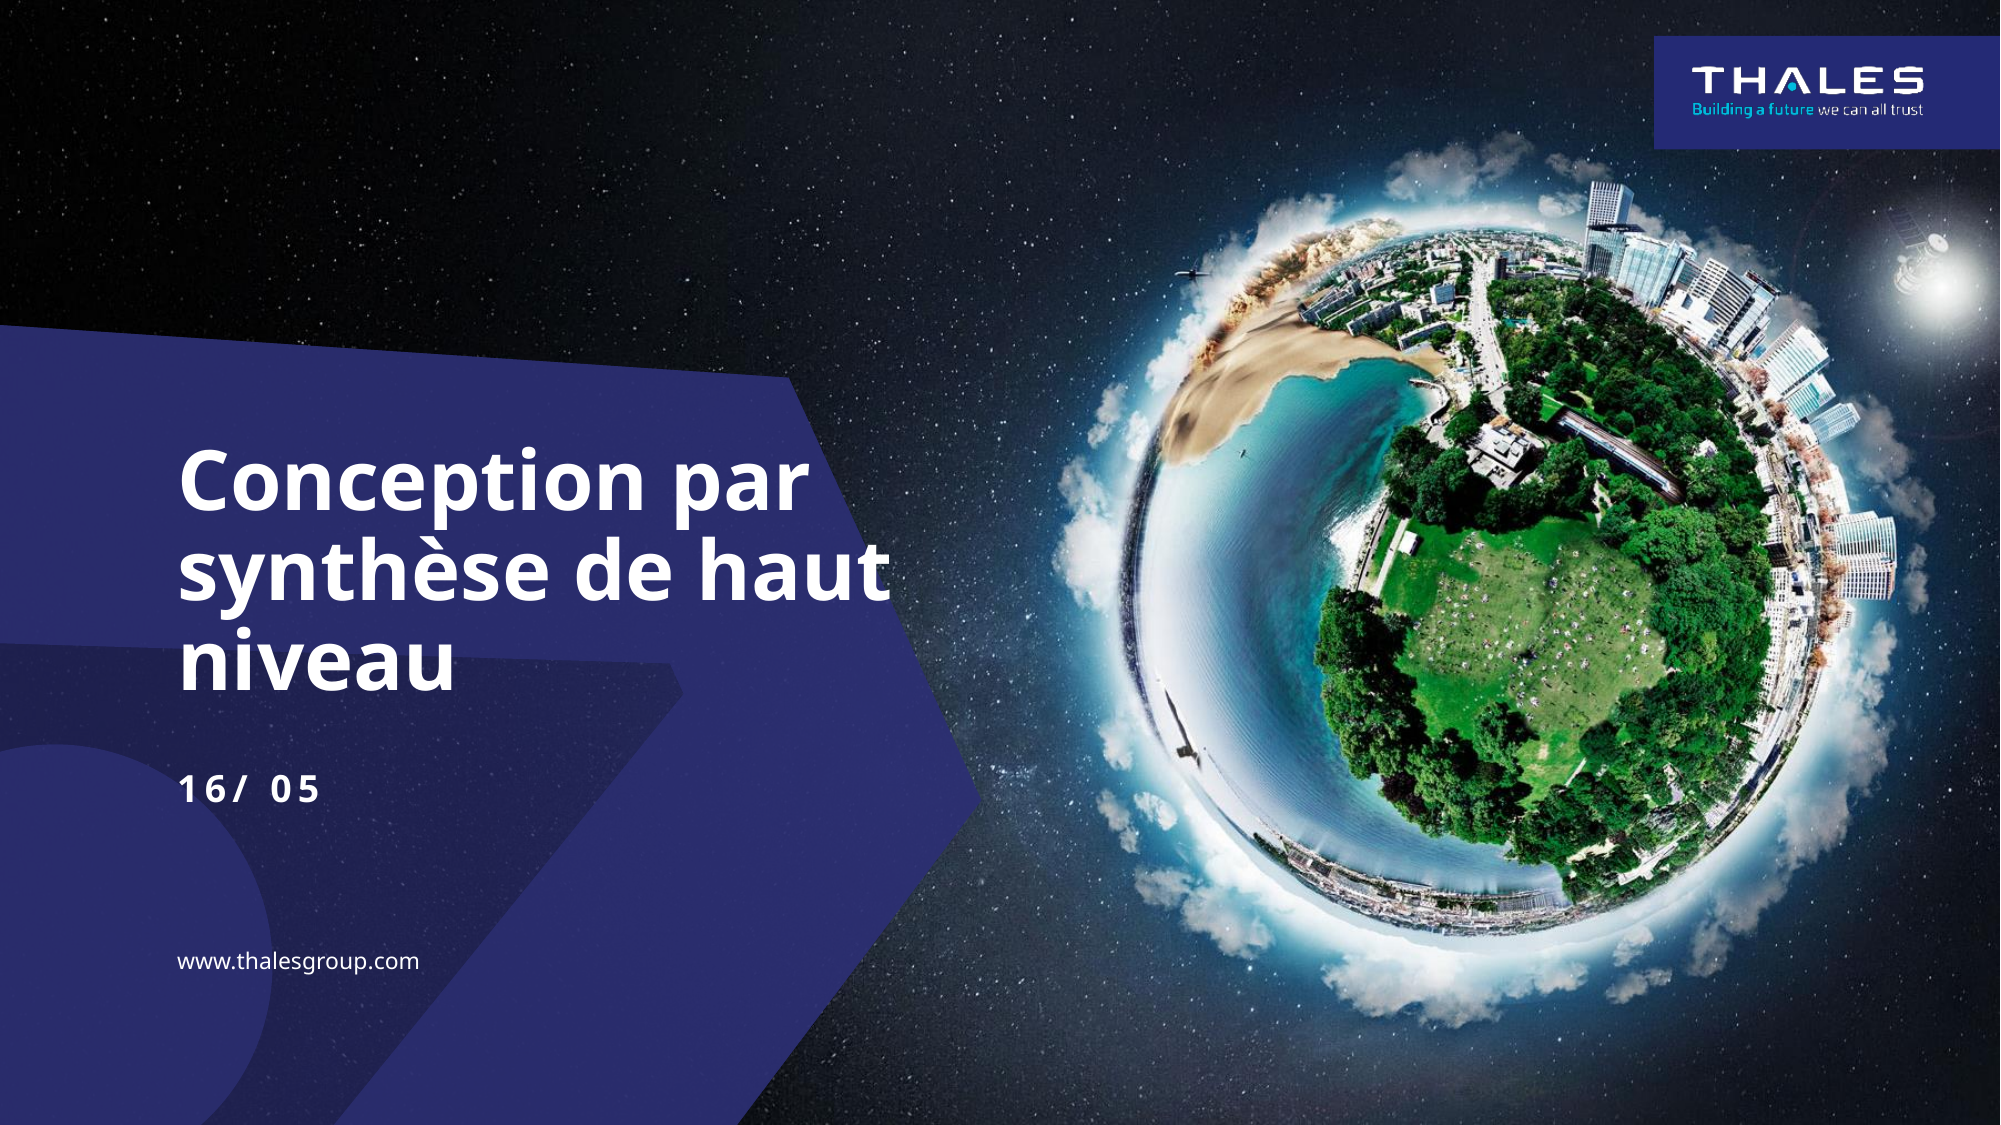

# Conception par synthèse de haut niveau
16/ 05